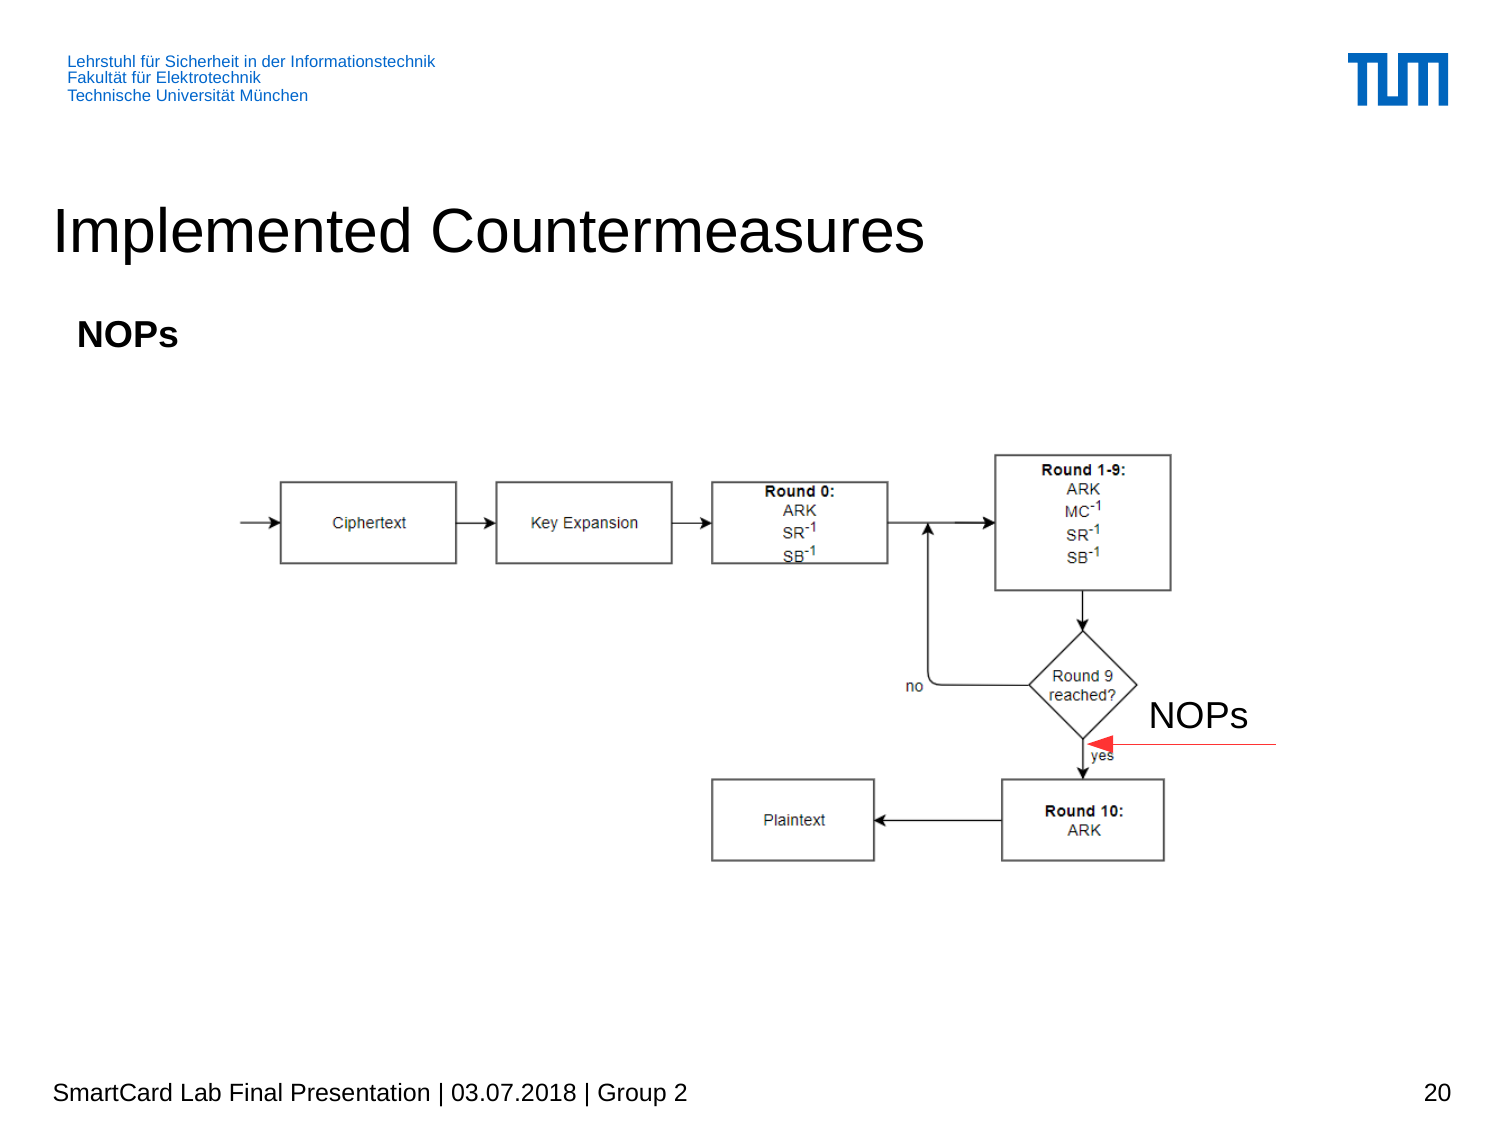

# Implemented Countermeasures
NOPs
NOPs
SmartCard Lab Final Presentation | 03.07.2018 | Group 2
20